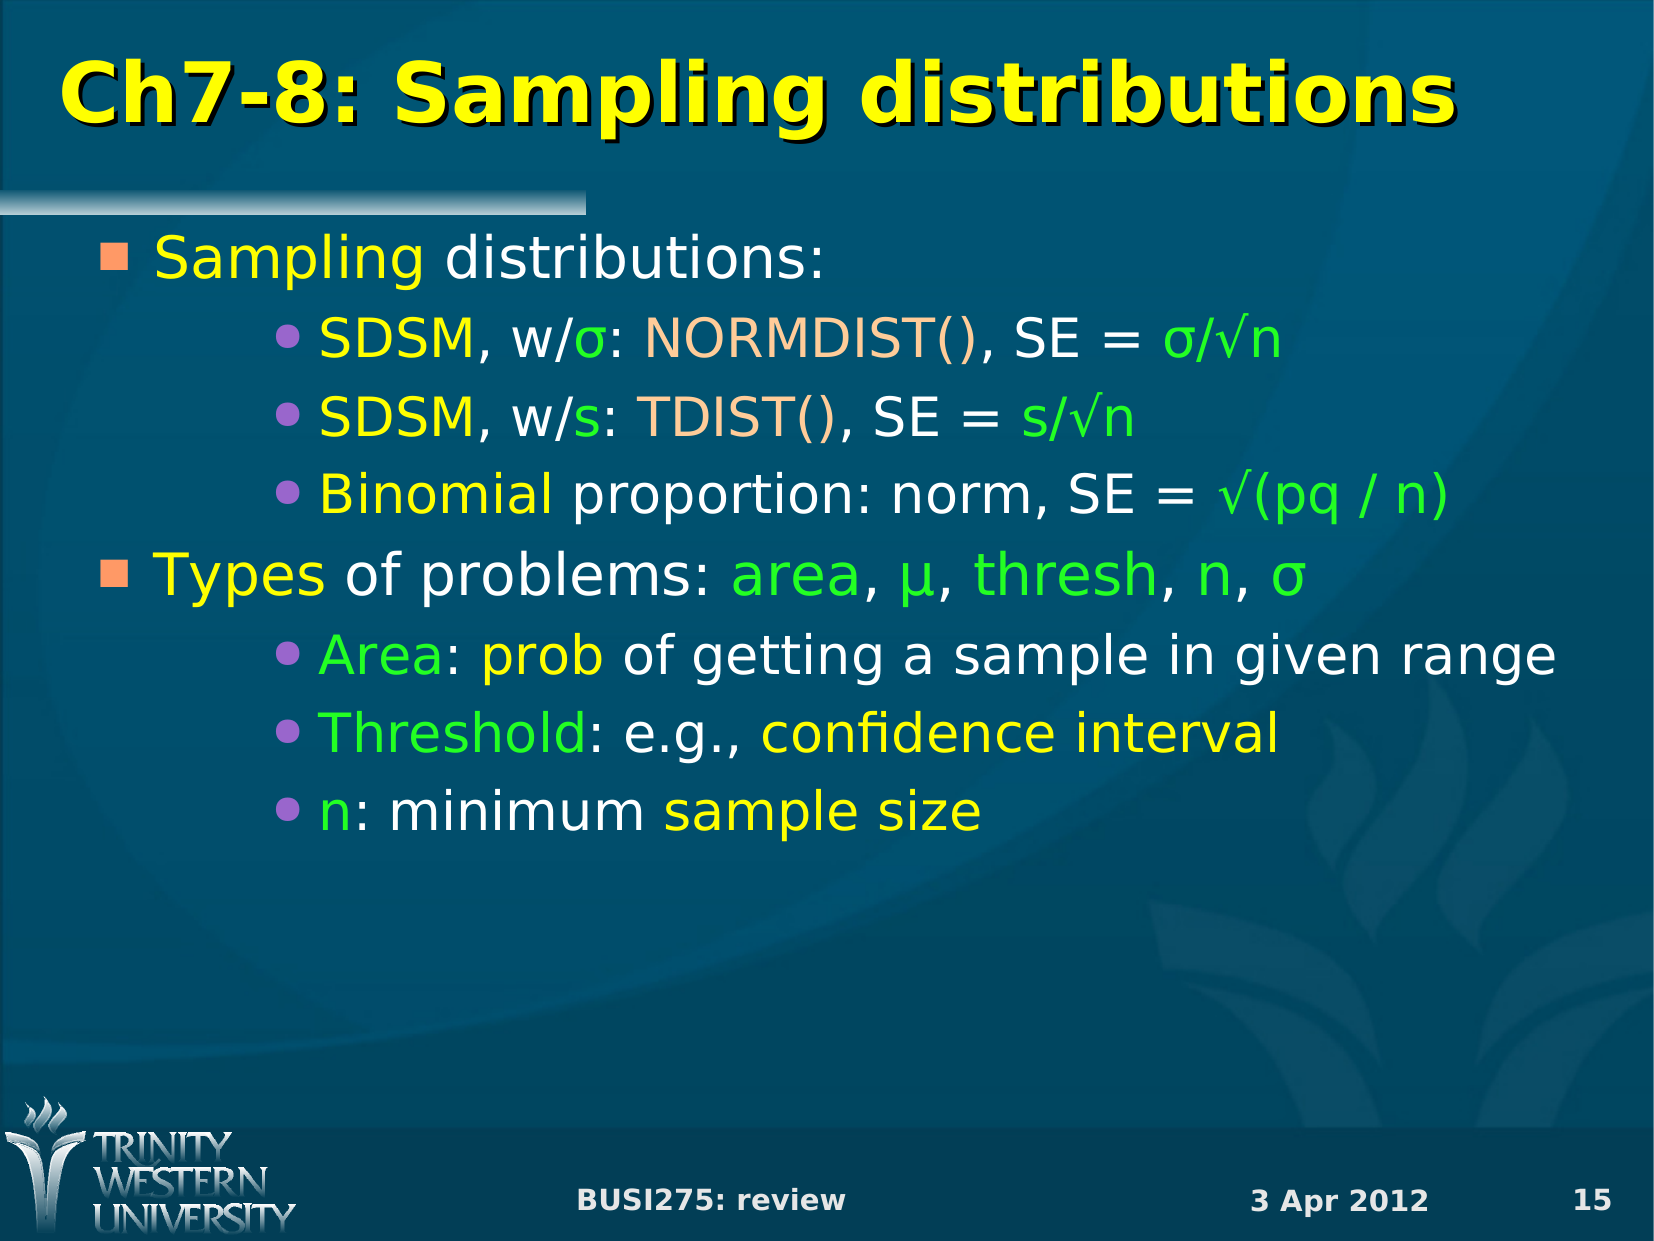

# Ch7-8: Sampling distributions
Sampling distributions:
SDSM, w/σ: NORMDIST(), SE = σ/√n
SDSM, w/s: TDIST(), SE = s/√n
Binomial proportion: norm, SE = √(pq / n)
Types of problems: area, μ, thresh, n, σ
Area: prob of getting a sample in given range
Threshold: e.g., confidence interval
n: minimum sample size
BUSI275: review
3 Apr 2012
15